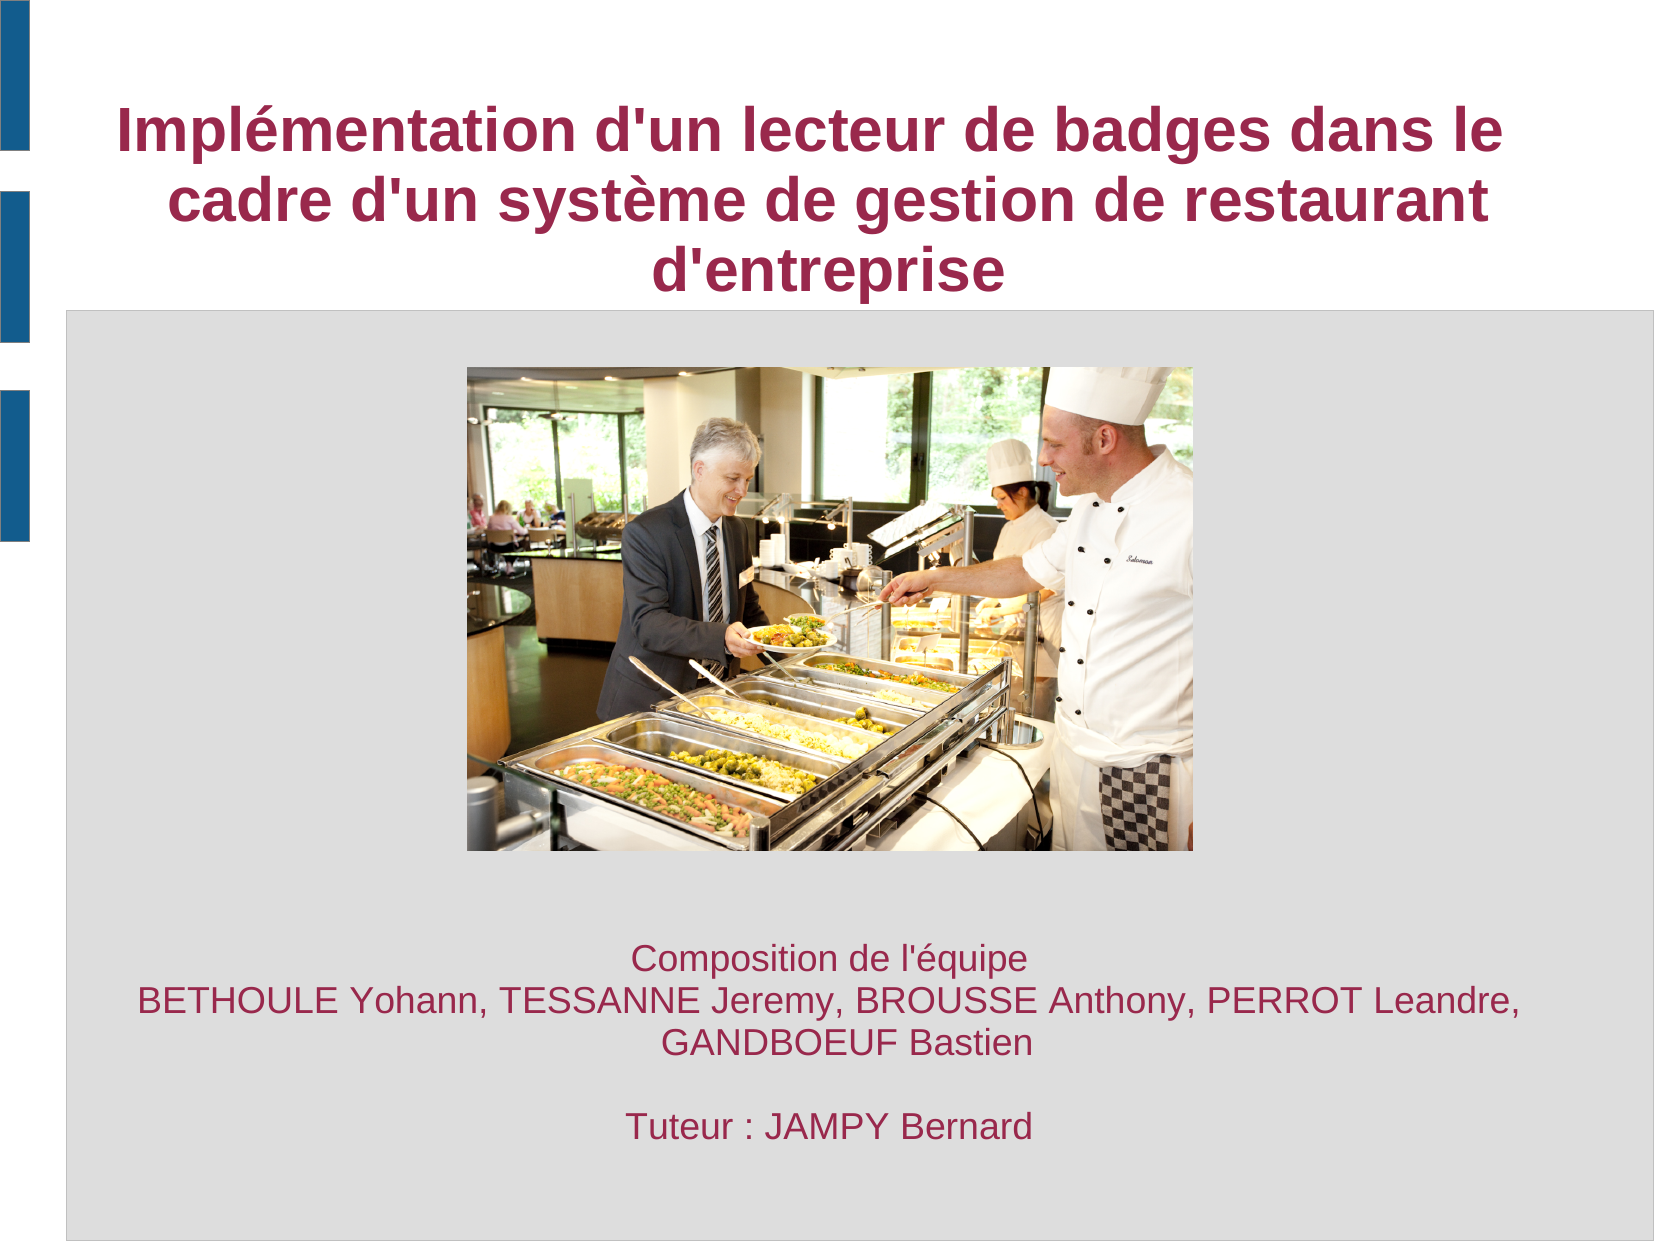

# Implémentation d'un lecteur de badges dans le cadre d'un système de gestion de restaurant d'entreprise
Composition de l'équipe
BETHOULE Yohann, TESSANNE Jeremy, BROUSSE Anthony, PERROT Leandre, GANDBOEUF Bastien
Tuteur : JAMPY Bernard